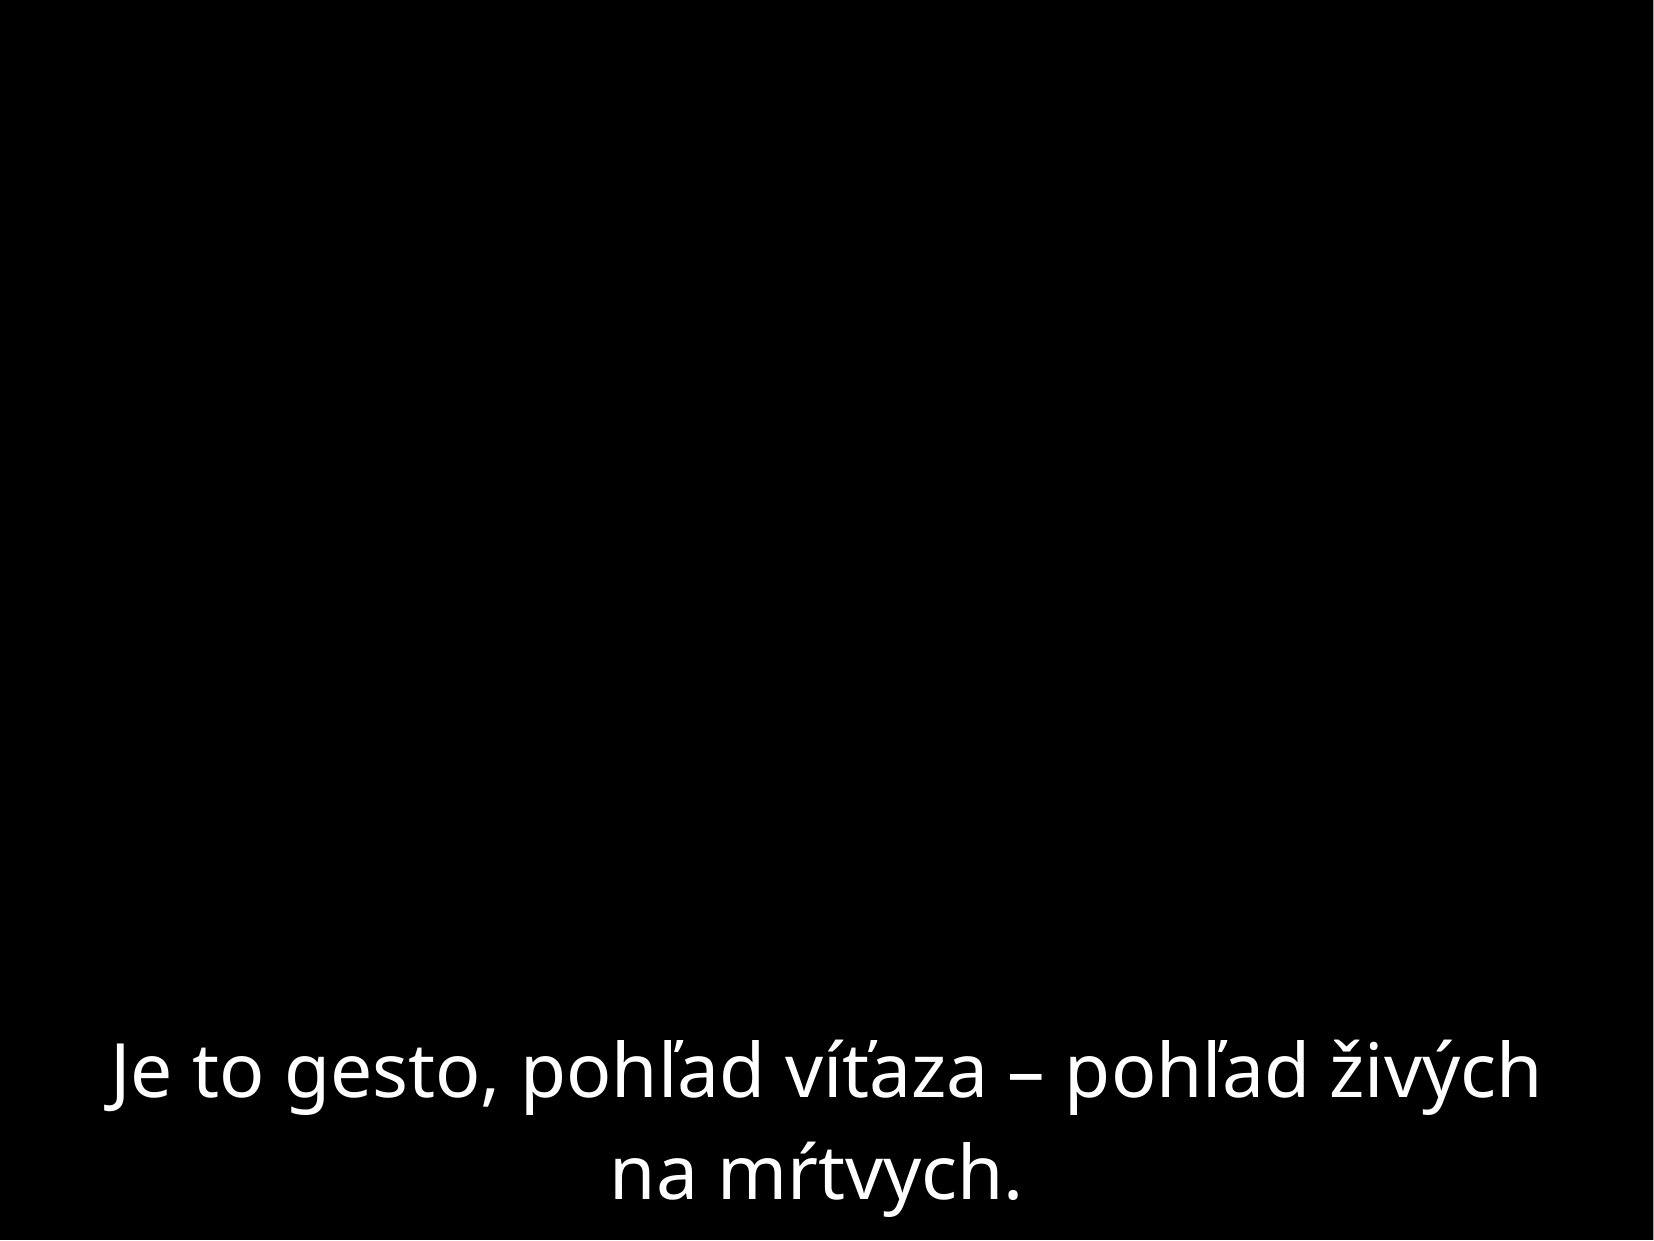

# Je to gesto, pohľad víťaza – pohľad živých na mŕtvych.